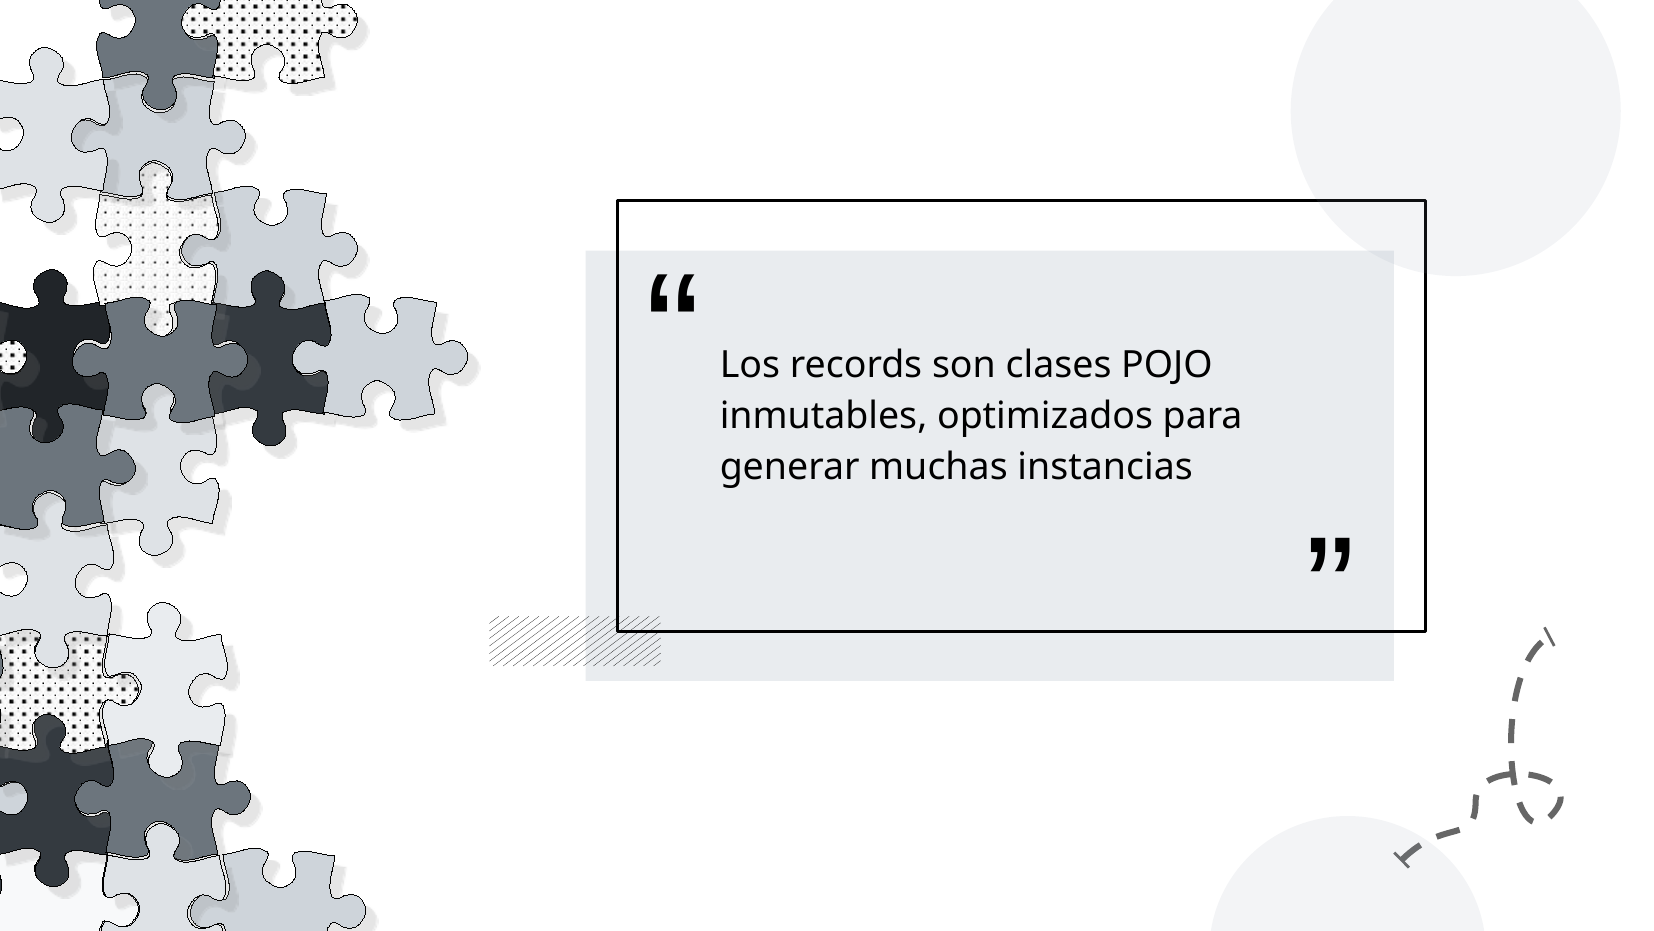

Los records son clases POJO inmutables, optimizados para generar muchas instancias